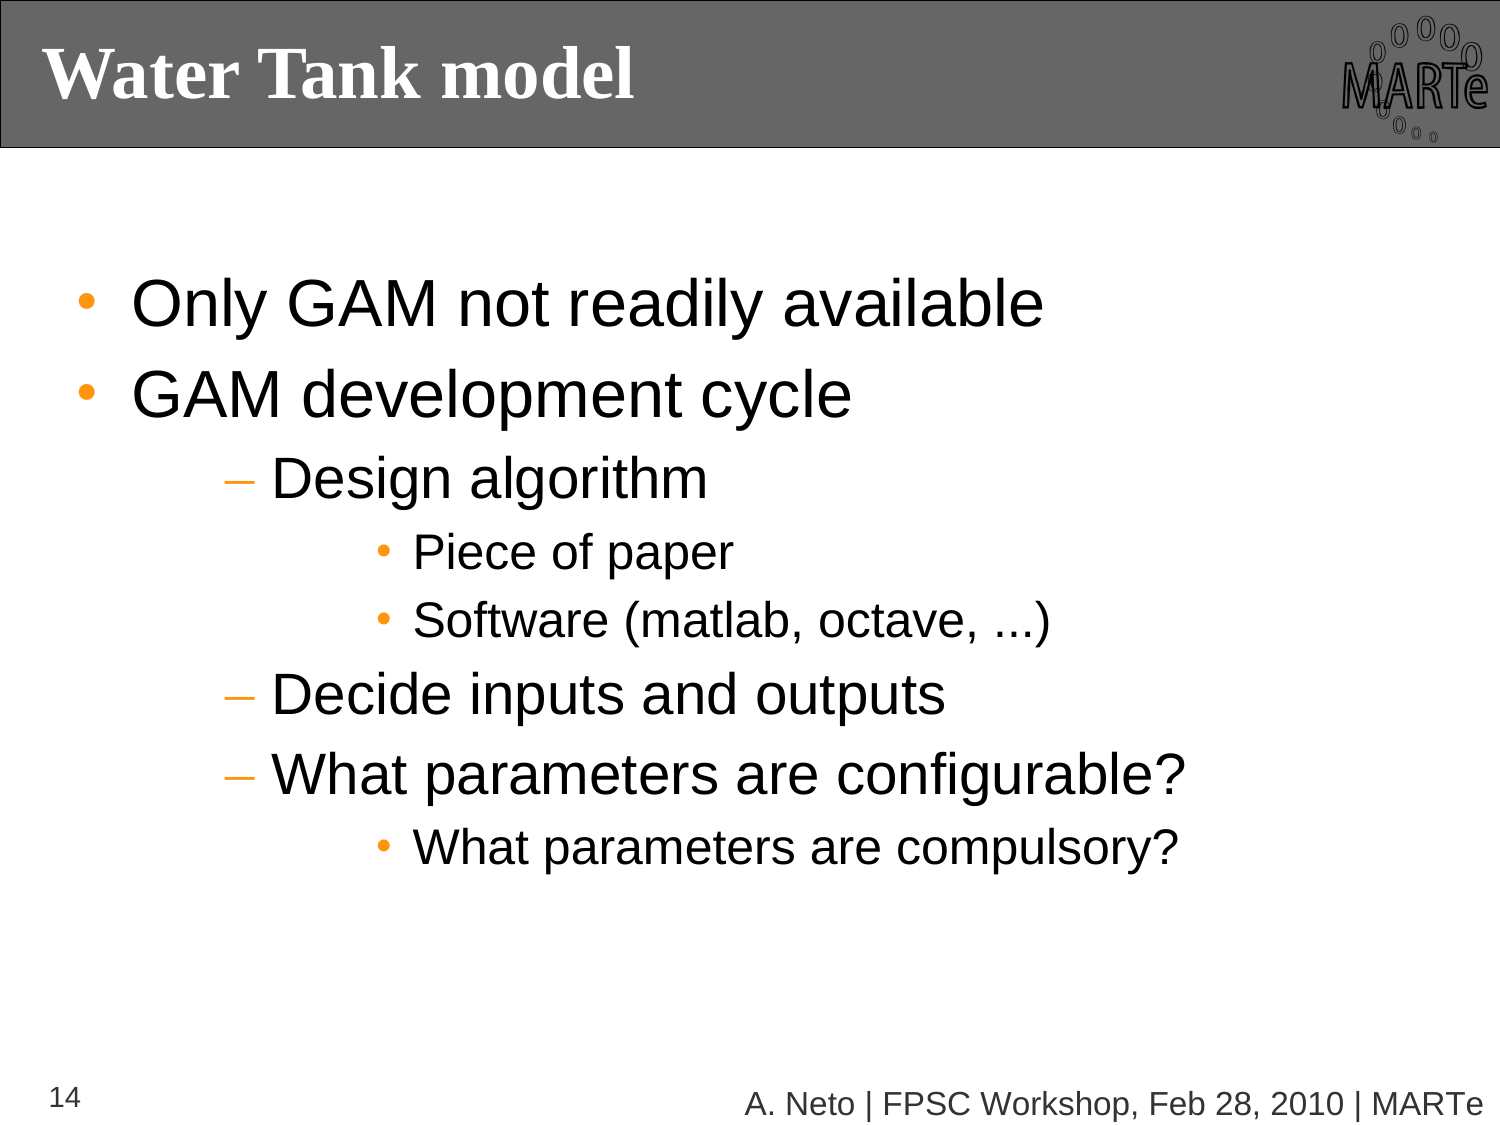

# Water Tank model
Only GAM not readily available
GAM development cycle
Design algorithm
Piece of paper
Software (matlab, octave, ...)
Decide inputs and outputs
What parameters are configurable?
What parameters are compulsory?